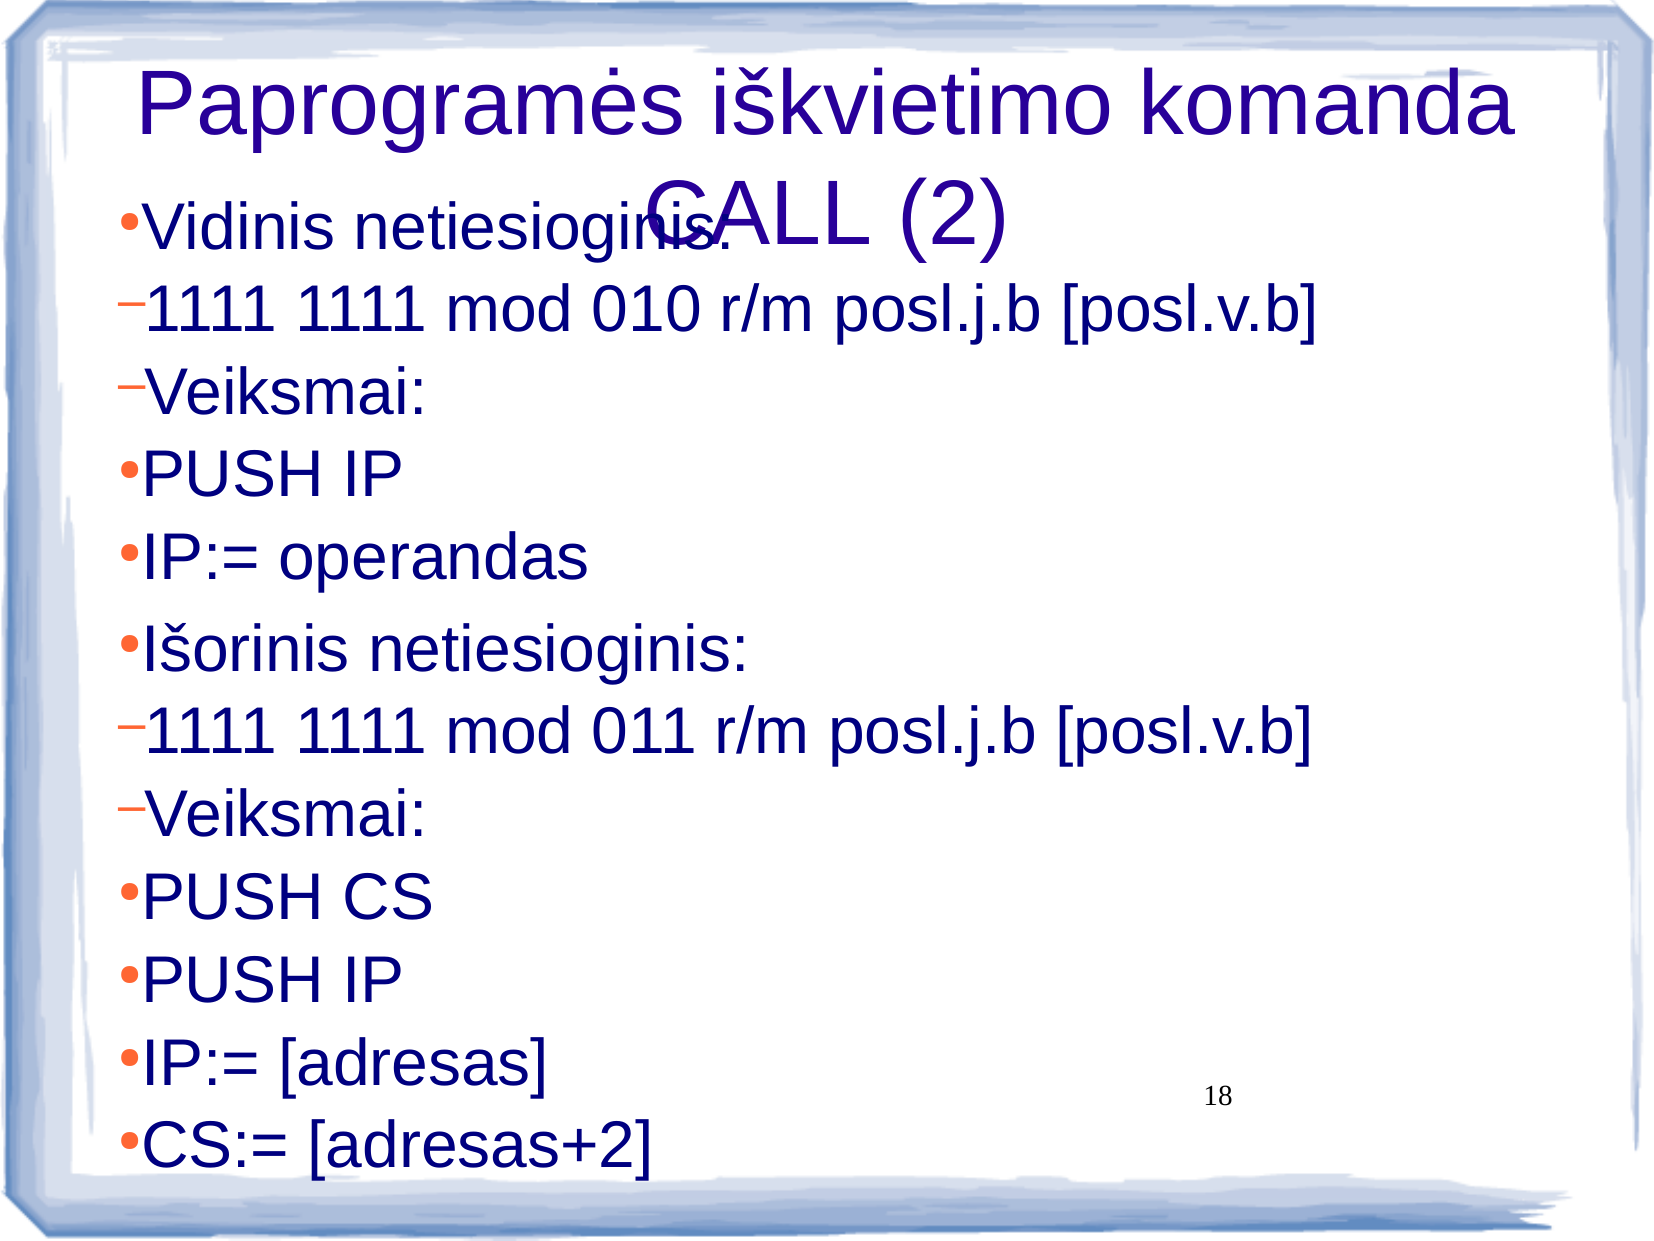

# Paprogramės iškvietimo komanda CALL (2)
Vidinis netiesioginis:
1111 1111 mod 010 r/m posl.j.b [posl.v.b]
Veiksmai:
PUSH IP
IP:= operandas
Išorinis netiesioginis:
1111 1111 mod 011 r/m posl.j.b [posl.v.b]
Veiksmai:
PUSH CS
PUSH IP
IP:= [adresas]
CS:= [adresas+2]